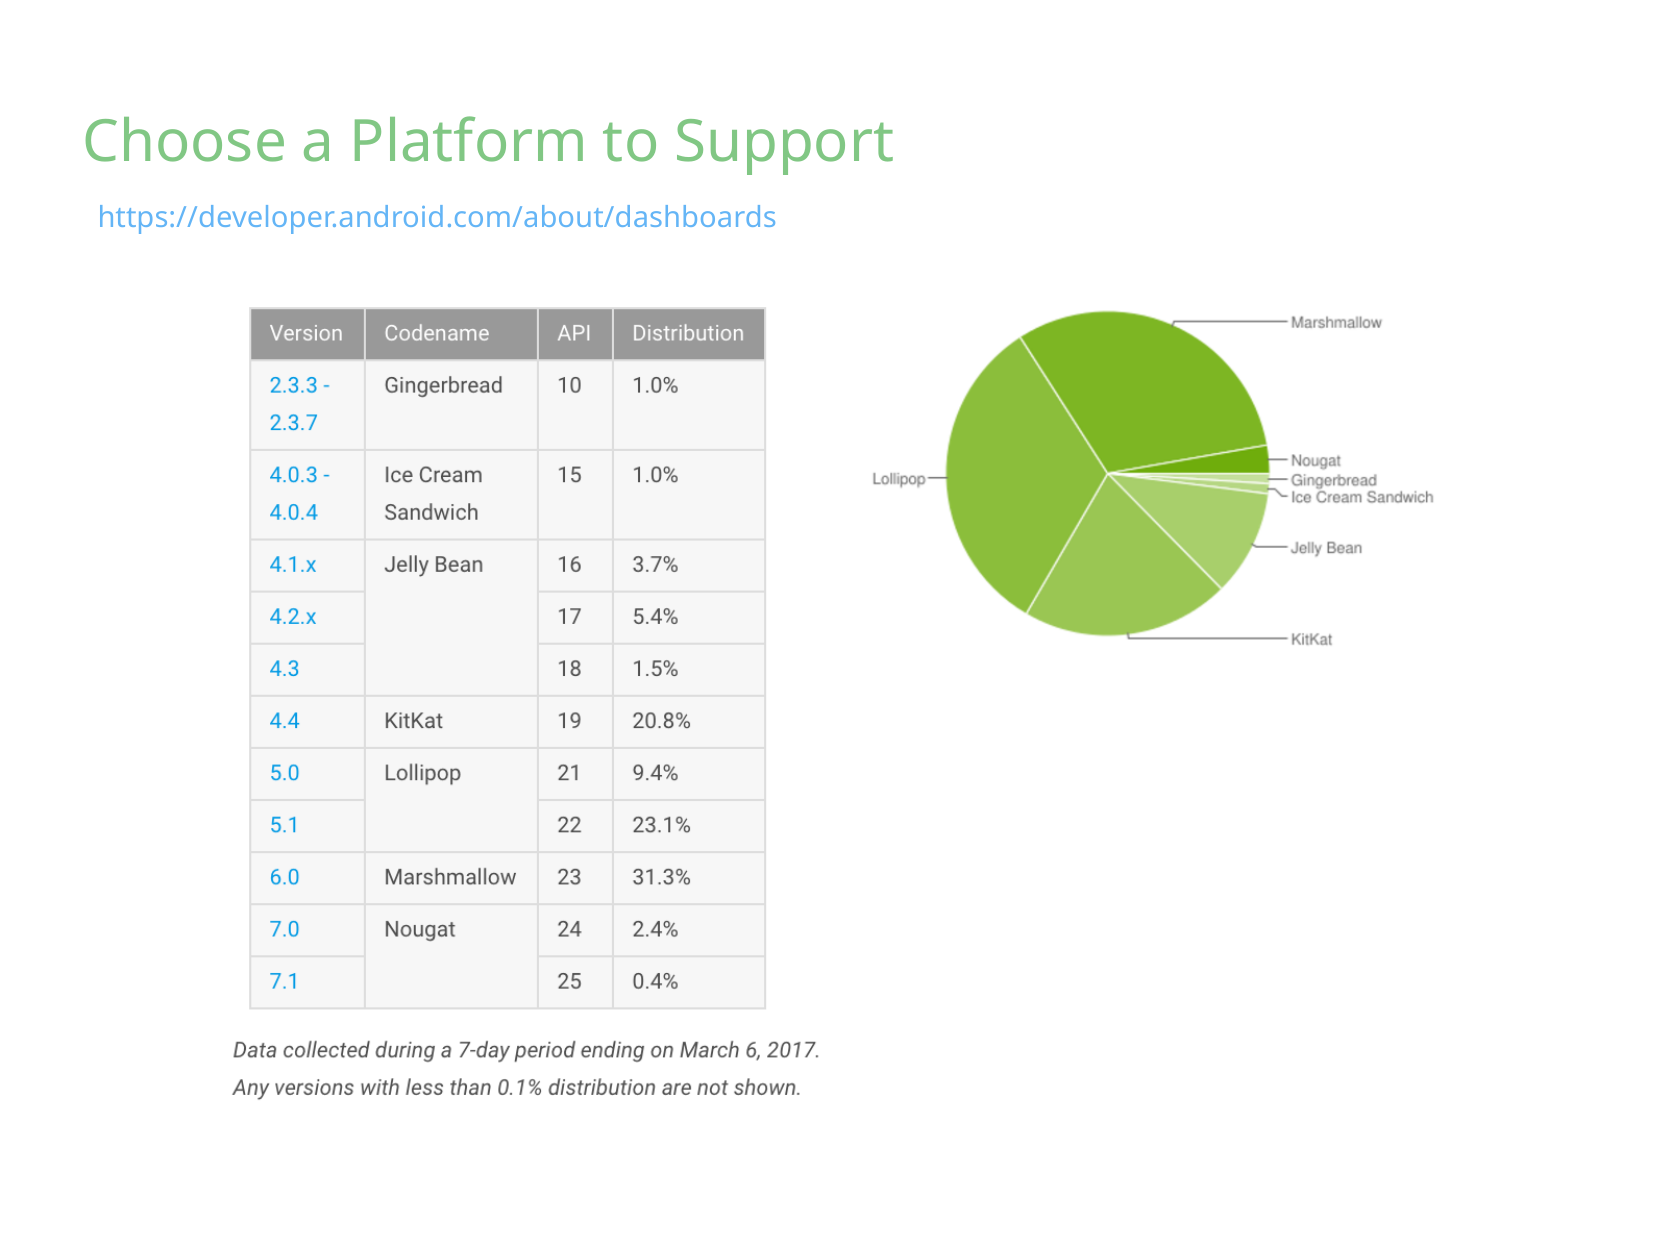

# Choose a Platform to Support
https://developer.android.com/about/dashboards